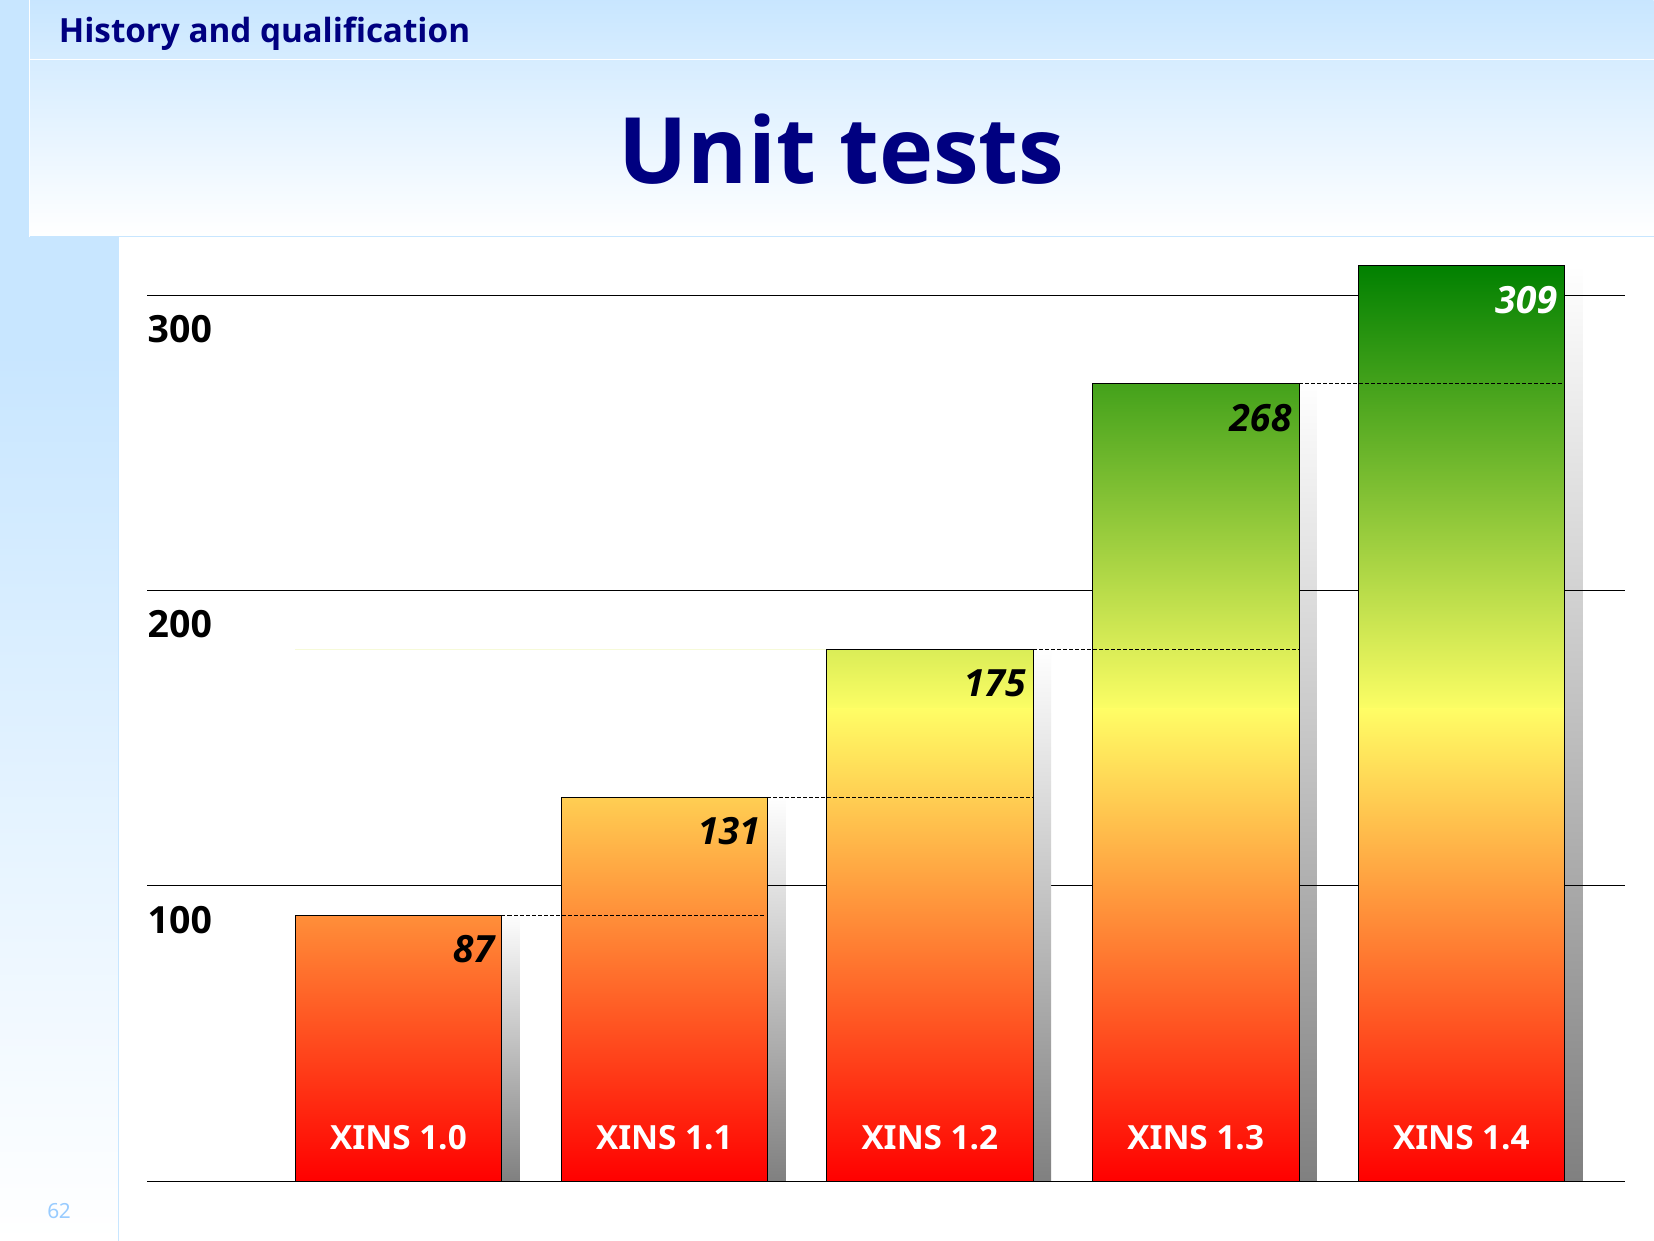

History and qualification
# Unit tests
309
300
268
200
175
131
100
87
XINS 1.0
XINS 1.1
XINS 1.2
XINS 1.3
XINS 1.4